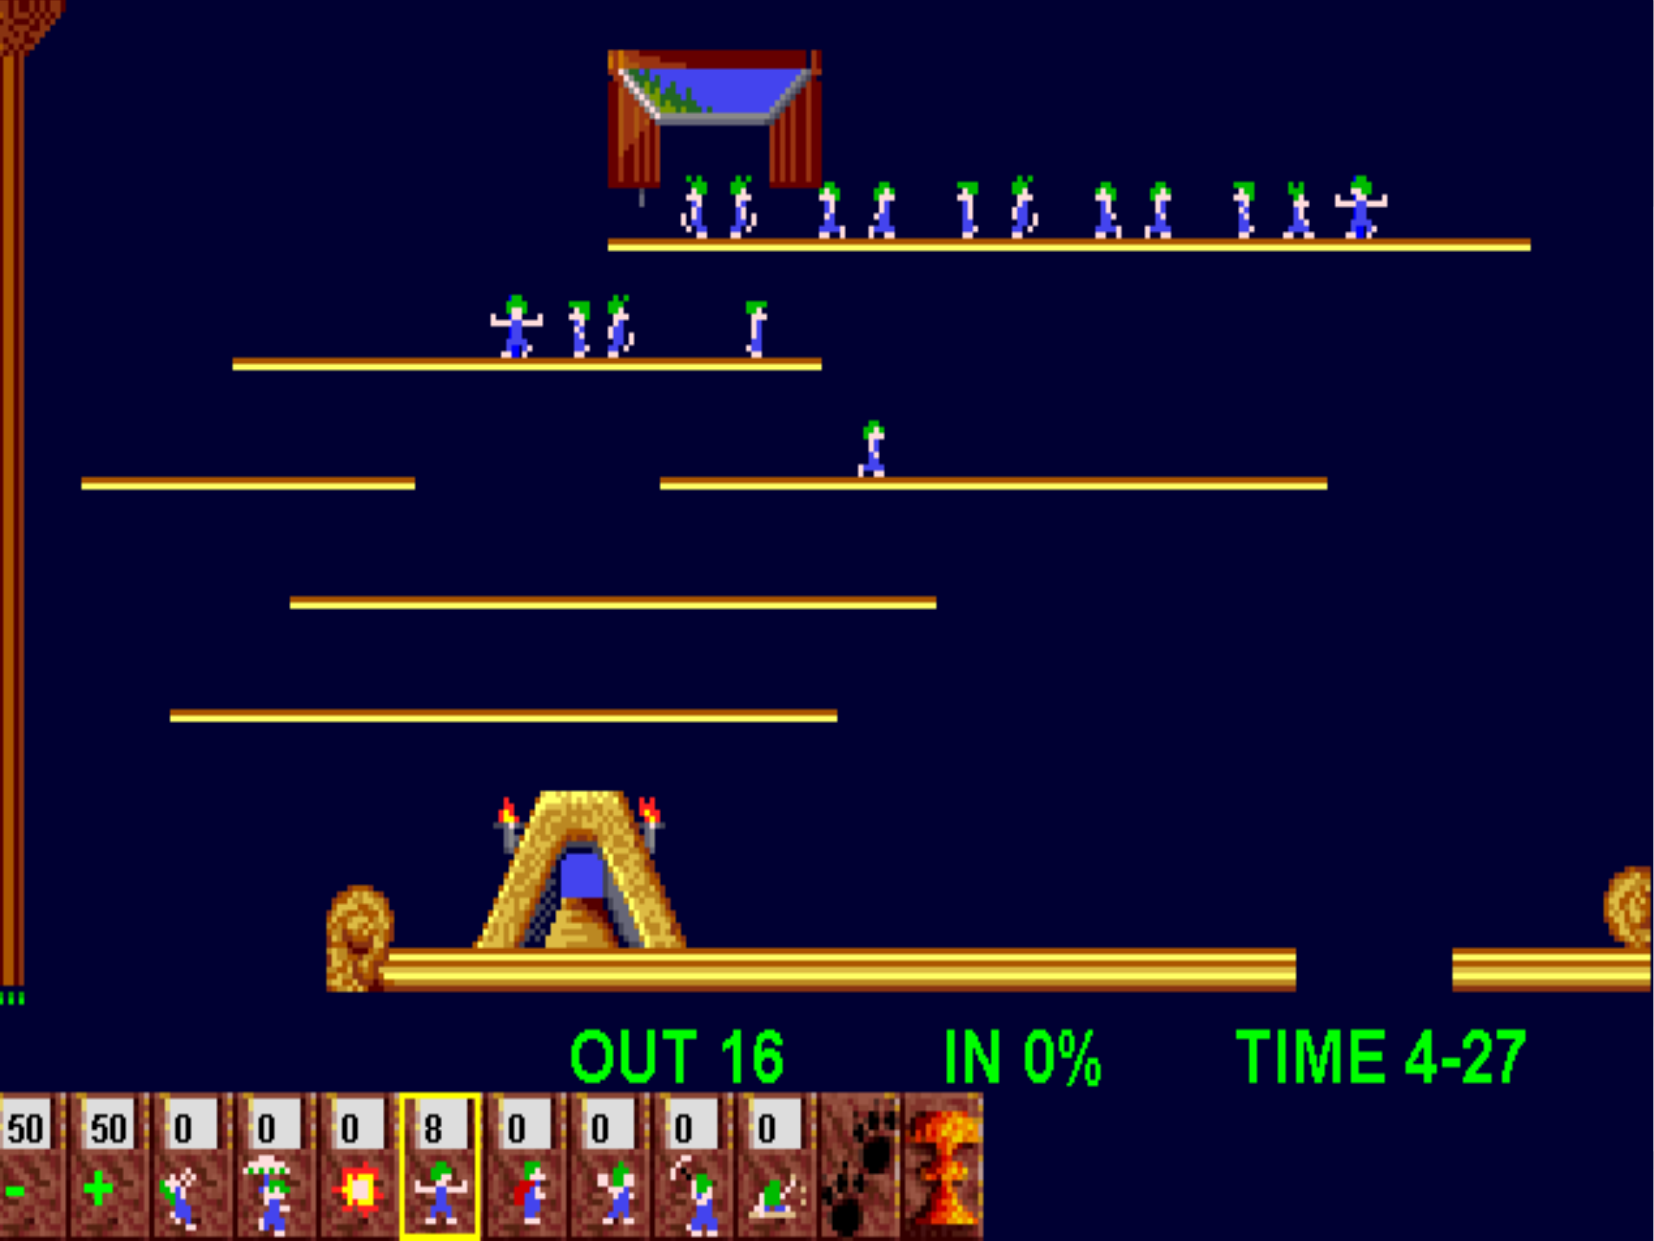

# Tinderboxes are Lemmings
8
Crowdsourcing code review